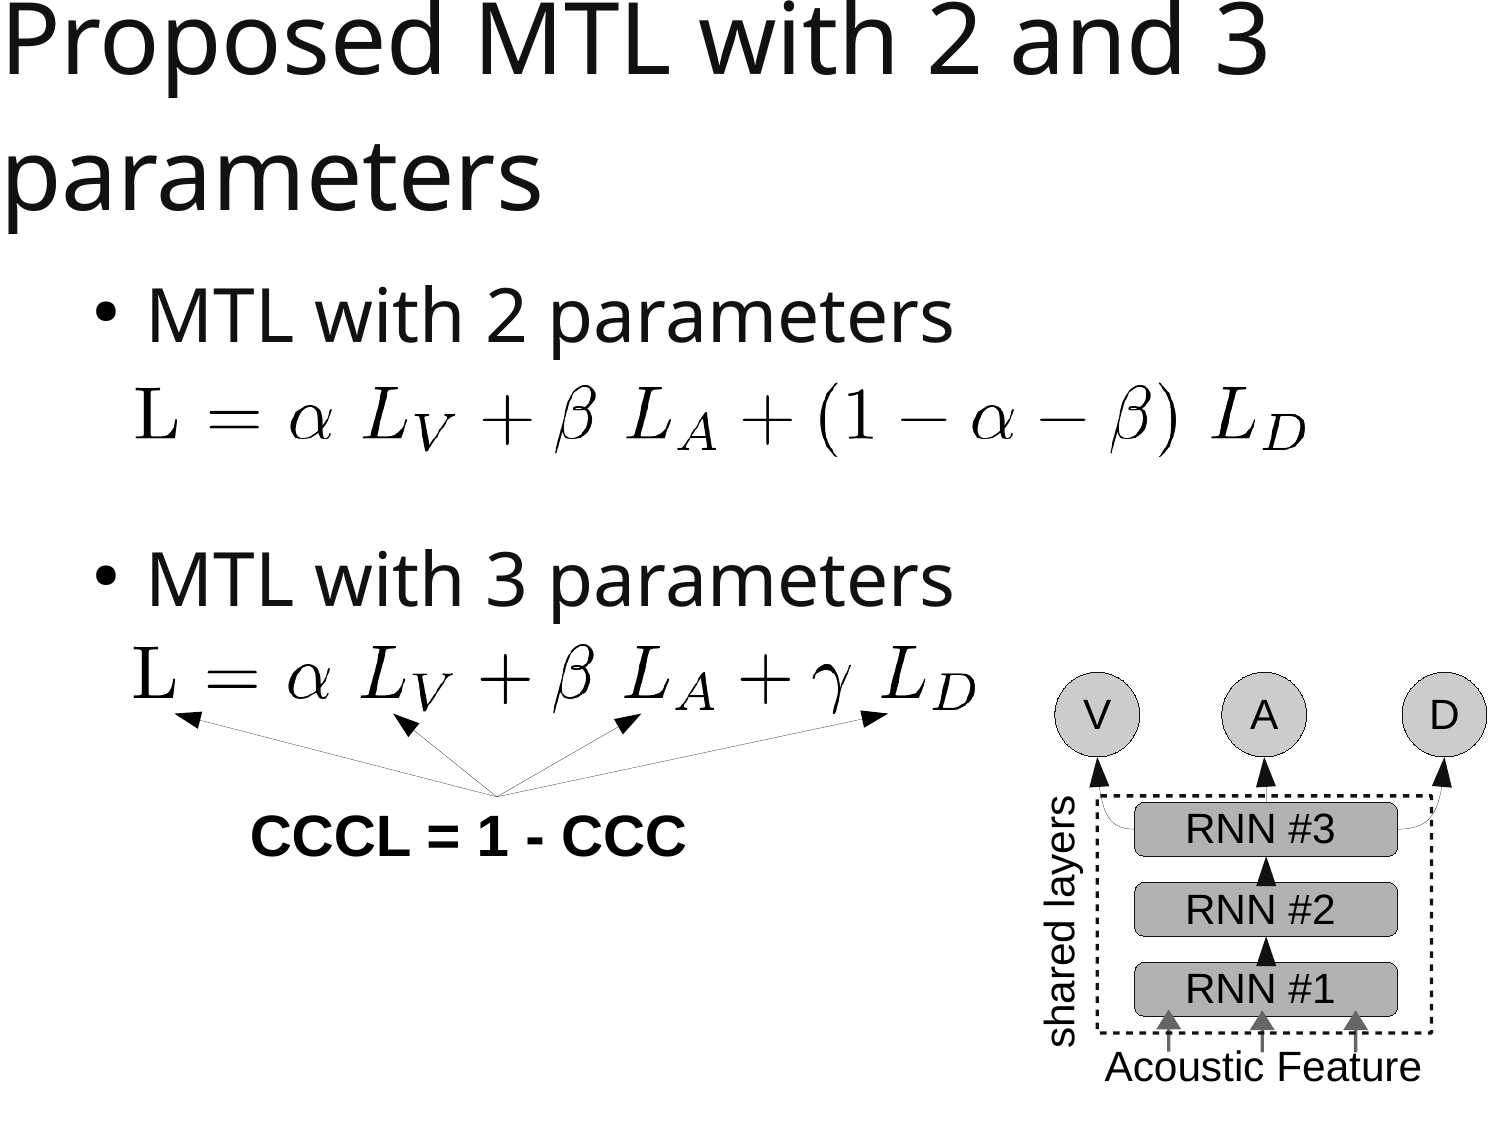

# Proposed MTL with 2 and 3 parameters
MTL with 2 parameters
MTL with 3 parameters
CCCL = 1 - CCC